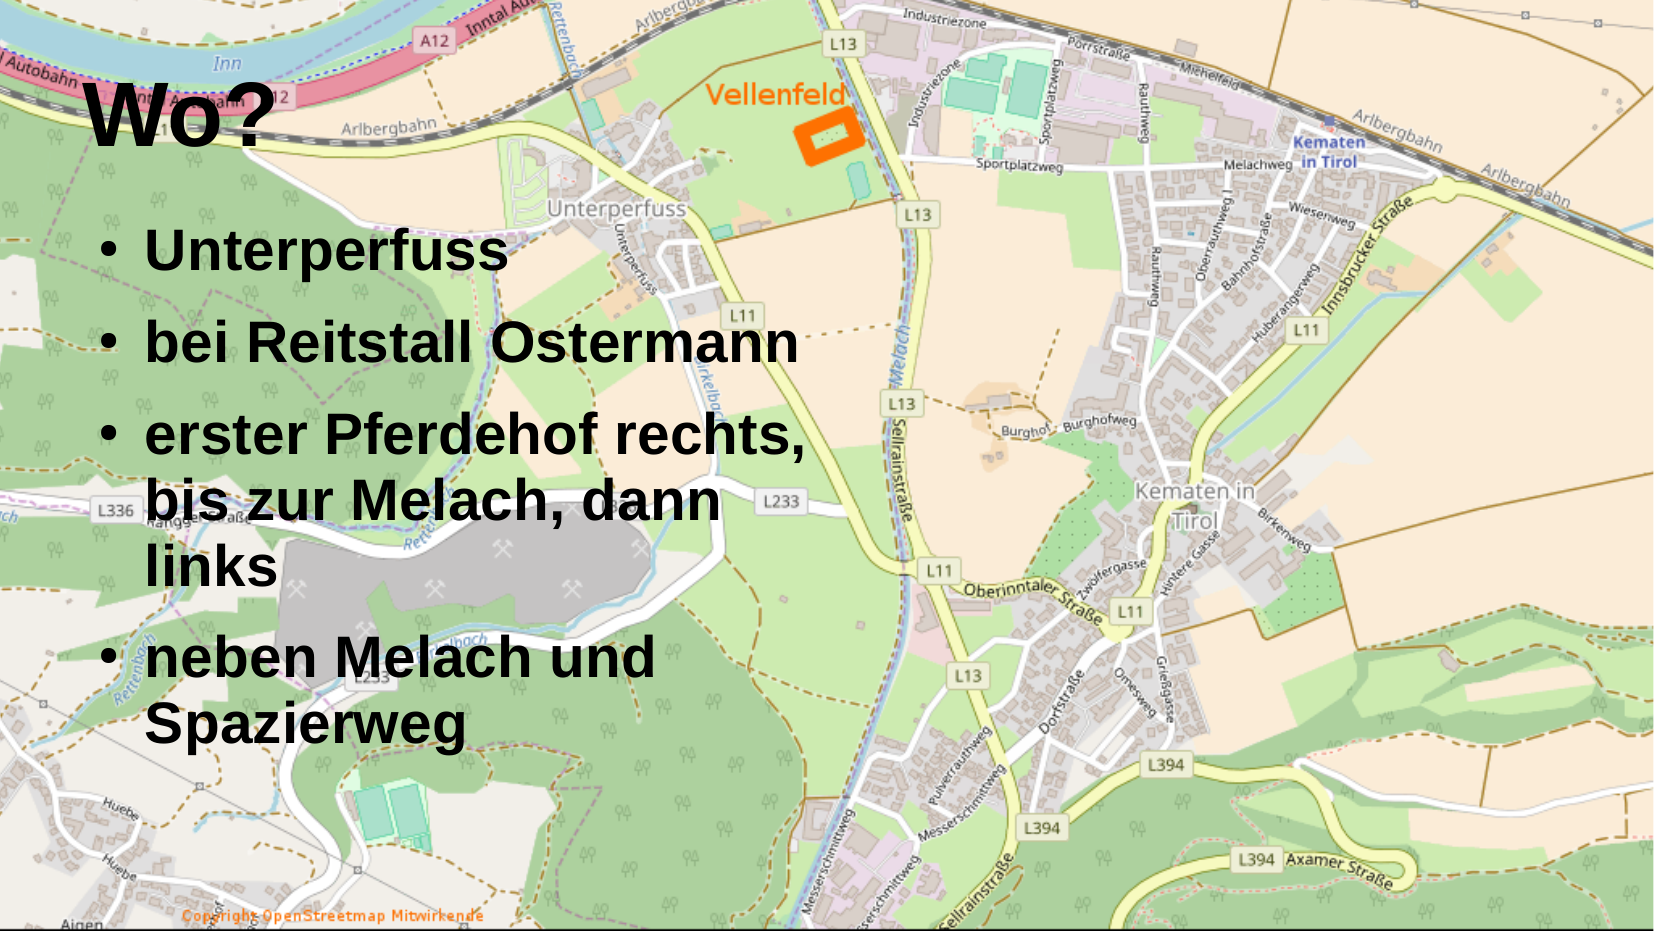

# Wo?
Unterperfuss
bei Reitstall Ostermann
erster Pferdehof rechts, bis zur Melach, dann links
neben Melach und
Spazierweg